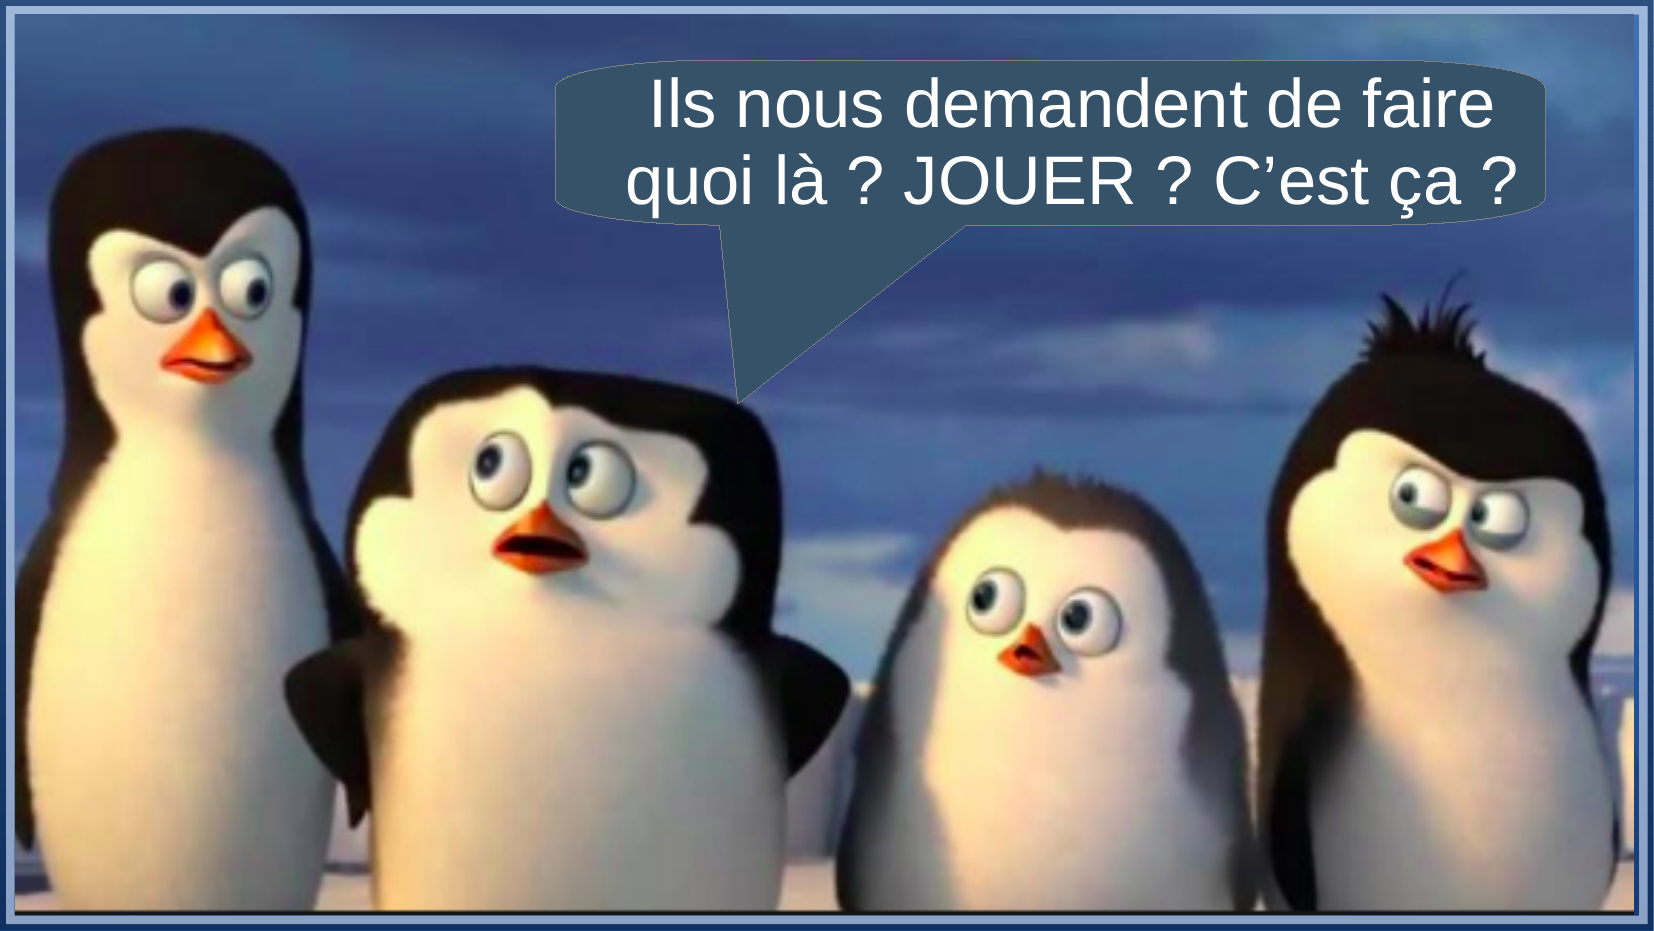

# Ils nous demandent de faire quoi là ? JOUER ? C’est ça ?